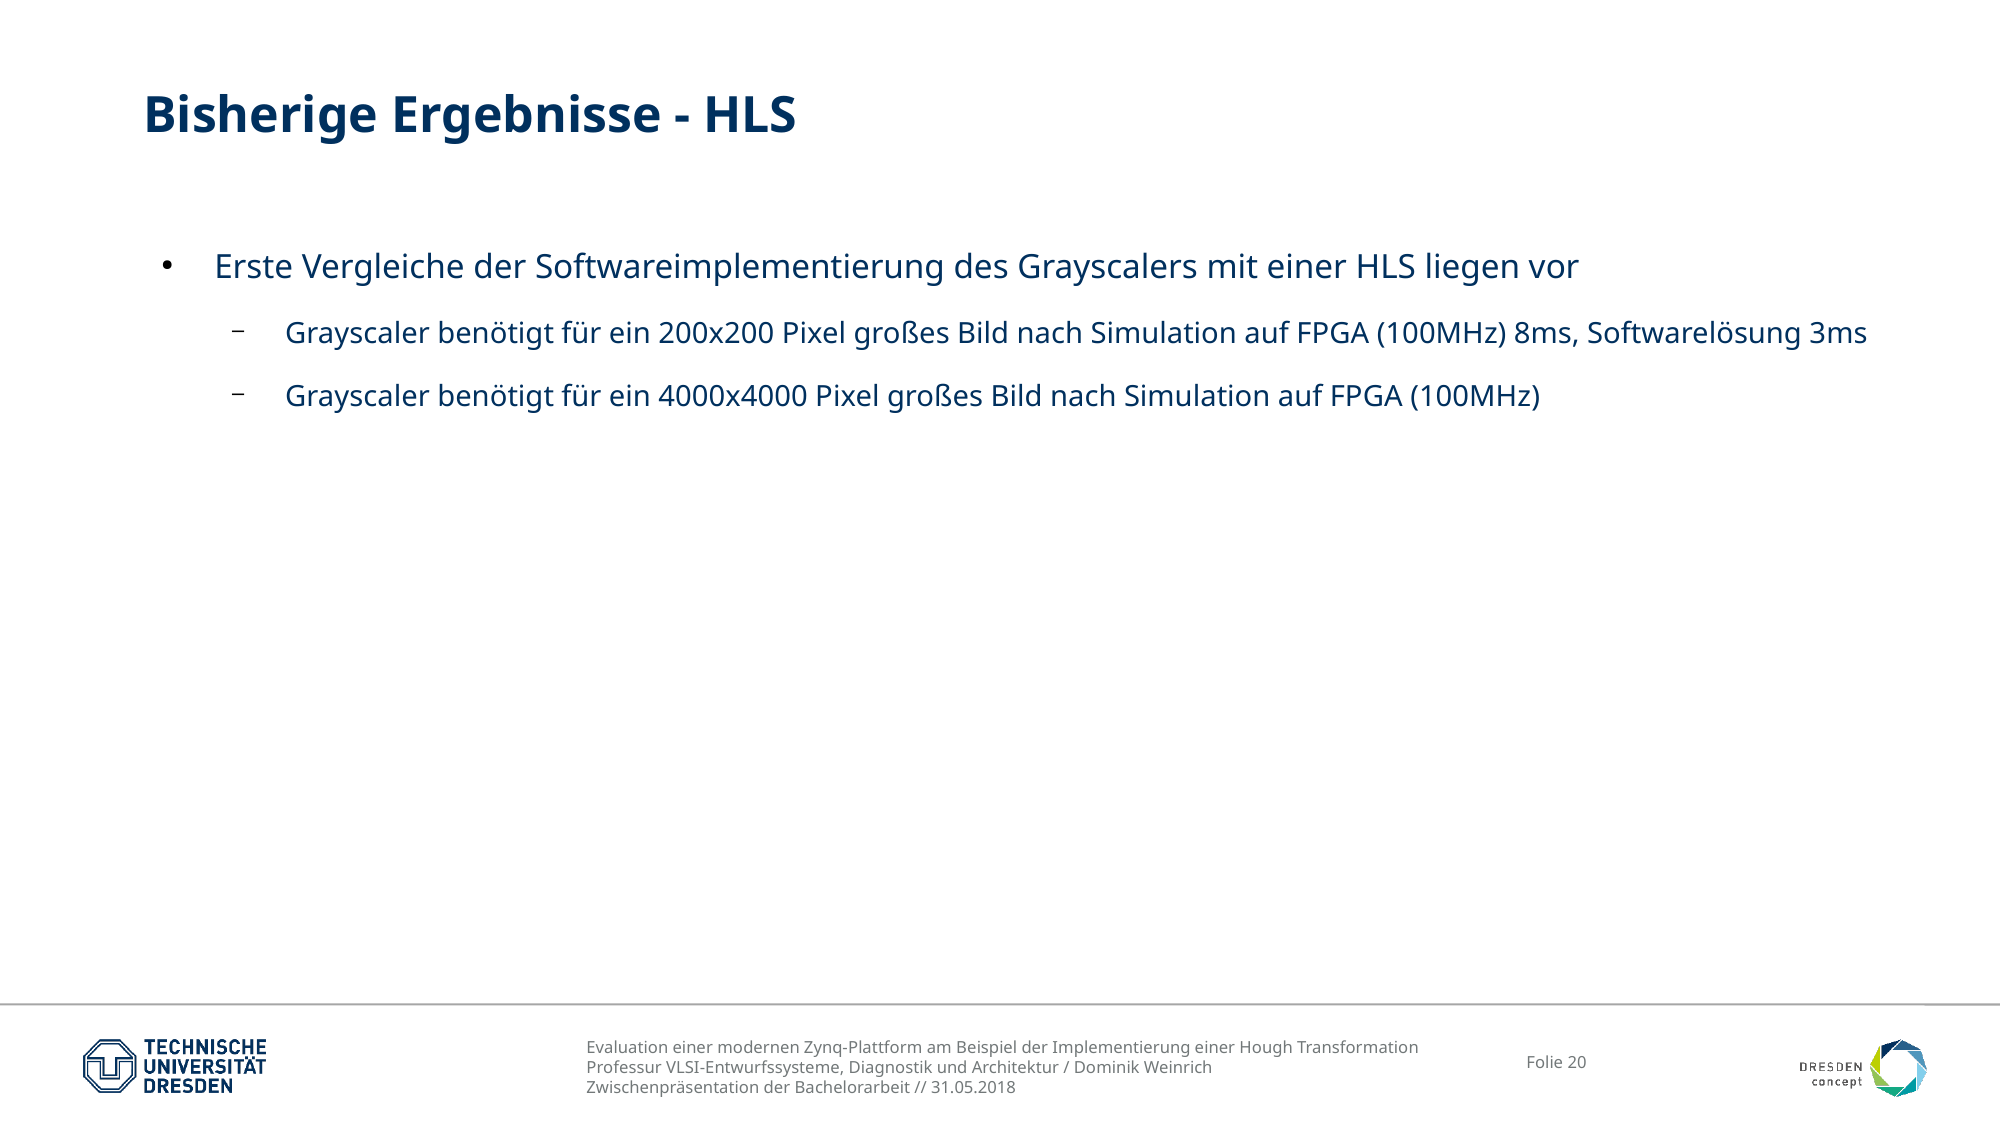

# Bisherige Ergebnisse - HLS
Erste Vergleiche der Softwareimplementierung des Grayscalers mit einer HLS liegen vor
Grayscaler benötigt für ein 200x200 Pixel großes Bild nach Simulation auf FPGA (100MHz) 8ms, Softwarelösung 3ms
Grayscaler benötigt für ein 4000x4000 Pixel großes Bild nach Simulation auf FPGA (100MHz)